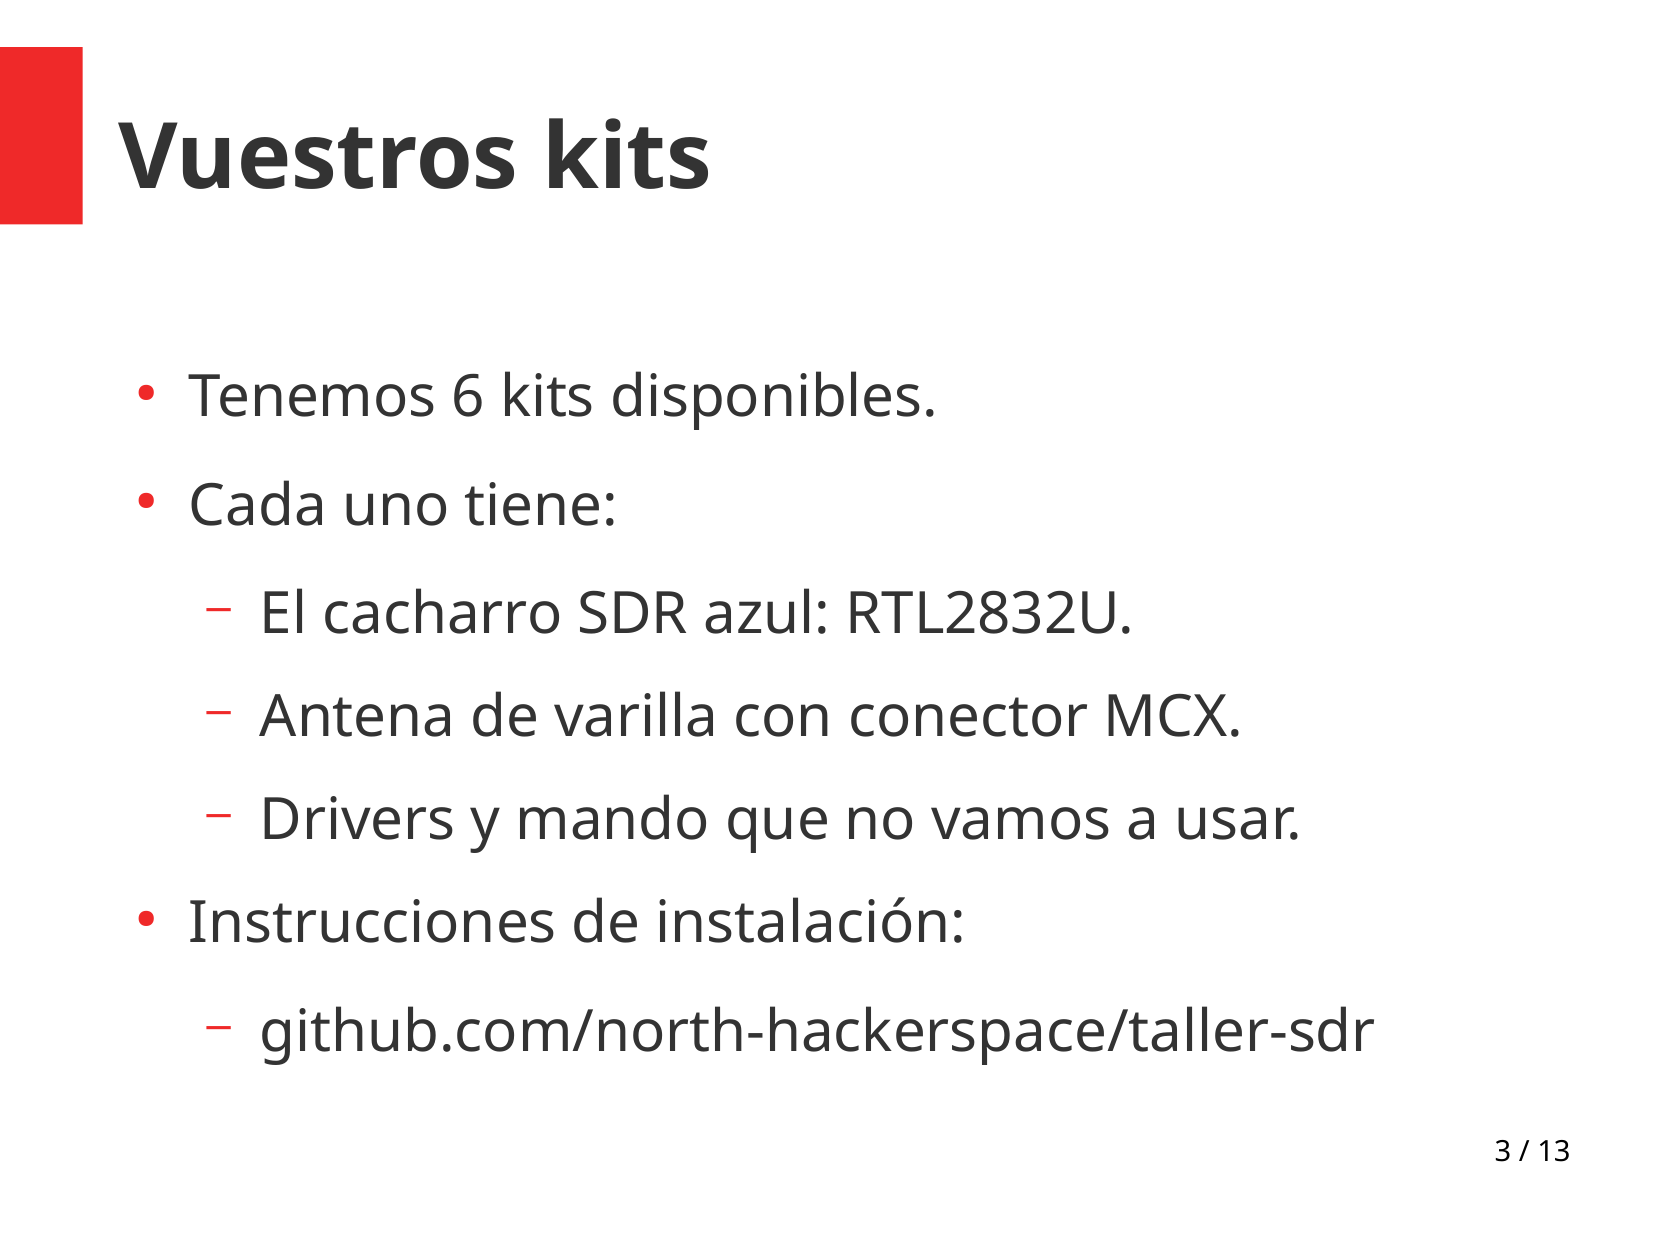

# Vuestros kits
Tenemos 6 kits disponibles.
Cada uno tiene:
El cacharro SDR azul: RTL2832U.
Antena de varilla con conector MCX.
Drivers y mando que no vamos a usar.
Instrucciones de instalación:
github.com/north-hackerspace/taller-sdr
3